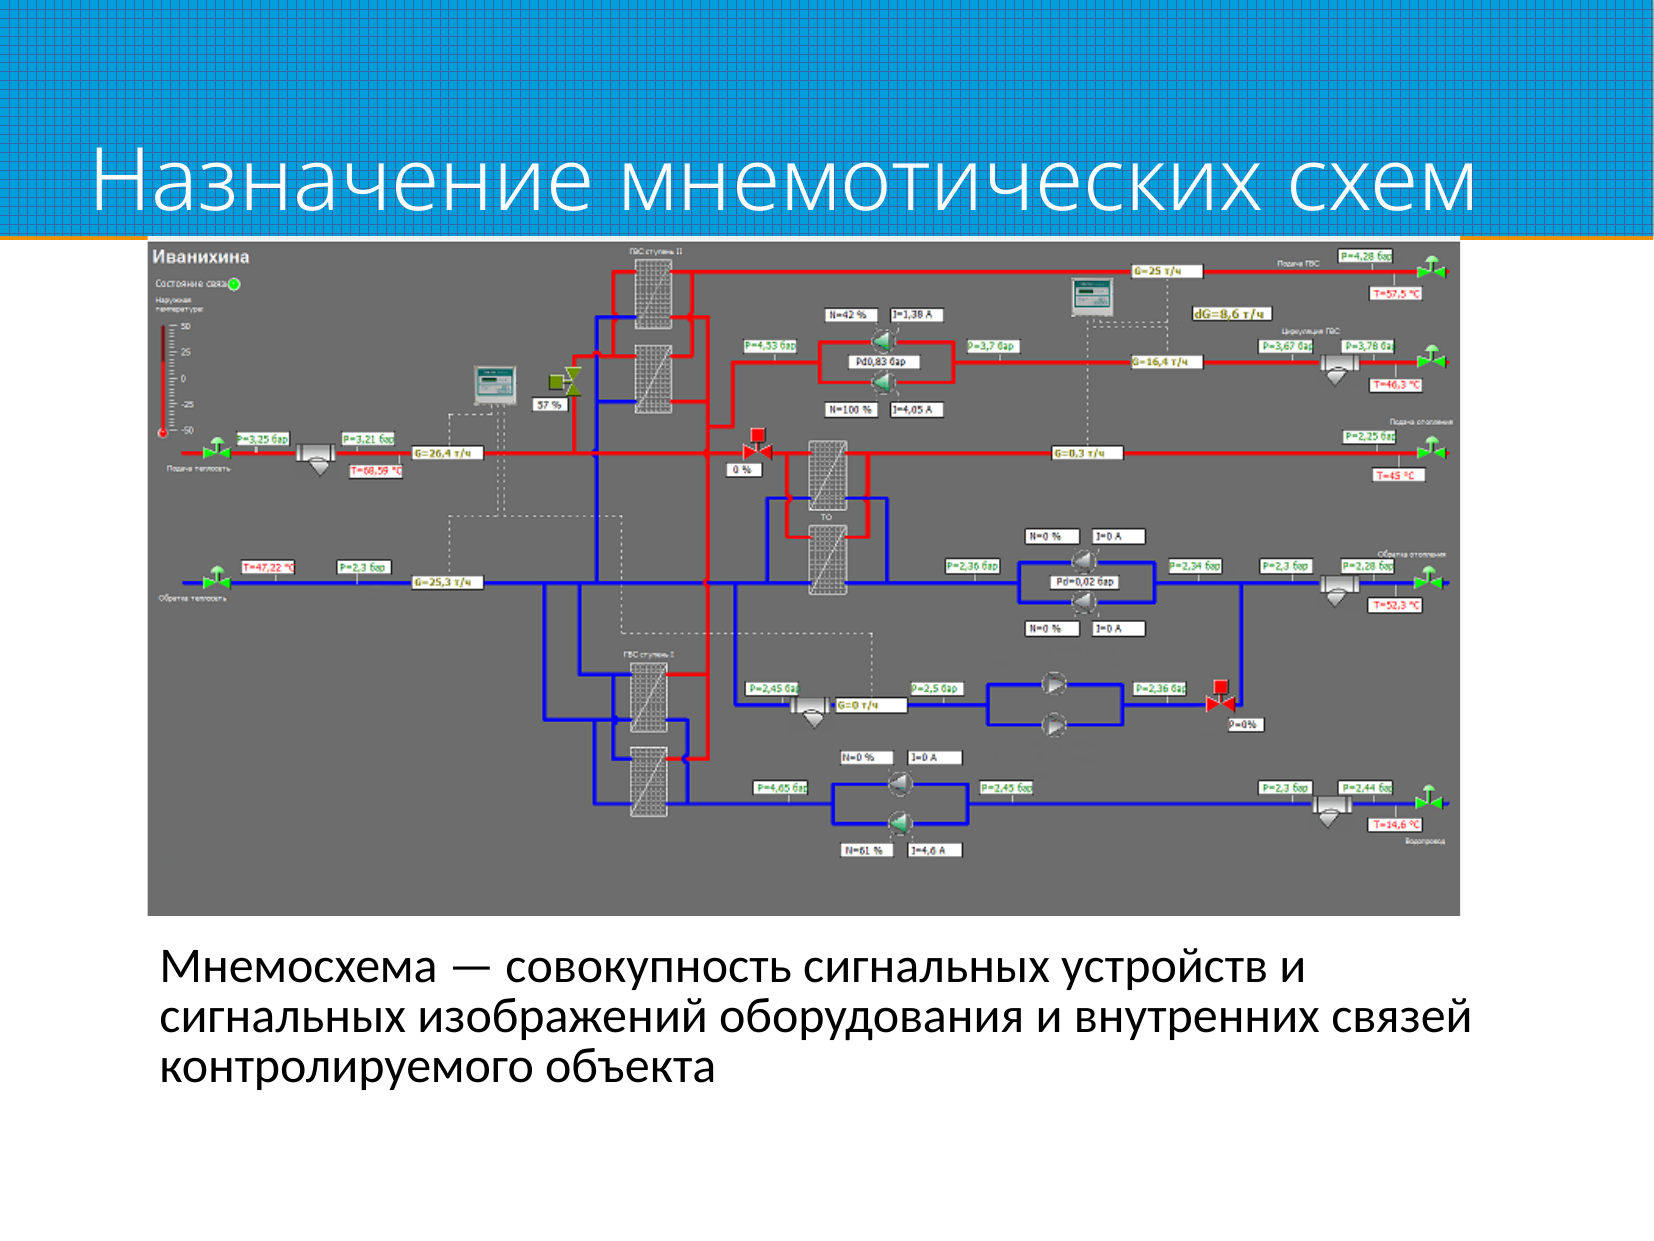

# Назначение мнемотических схем
Мнемосхема — совокупность сигнальных устройств и сигнальных изображений оборудования и внутренних связей контролируемого объекта